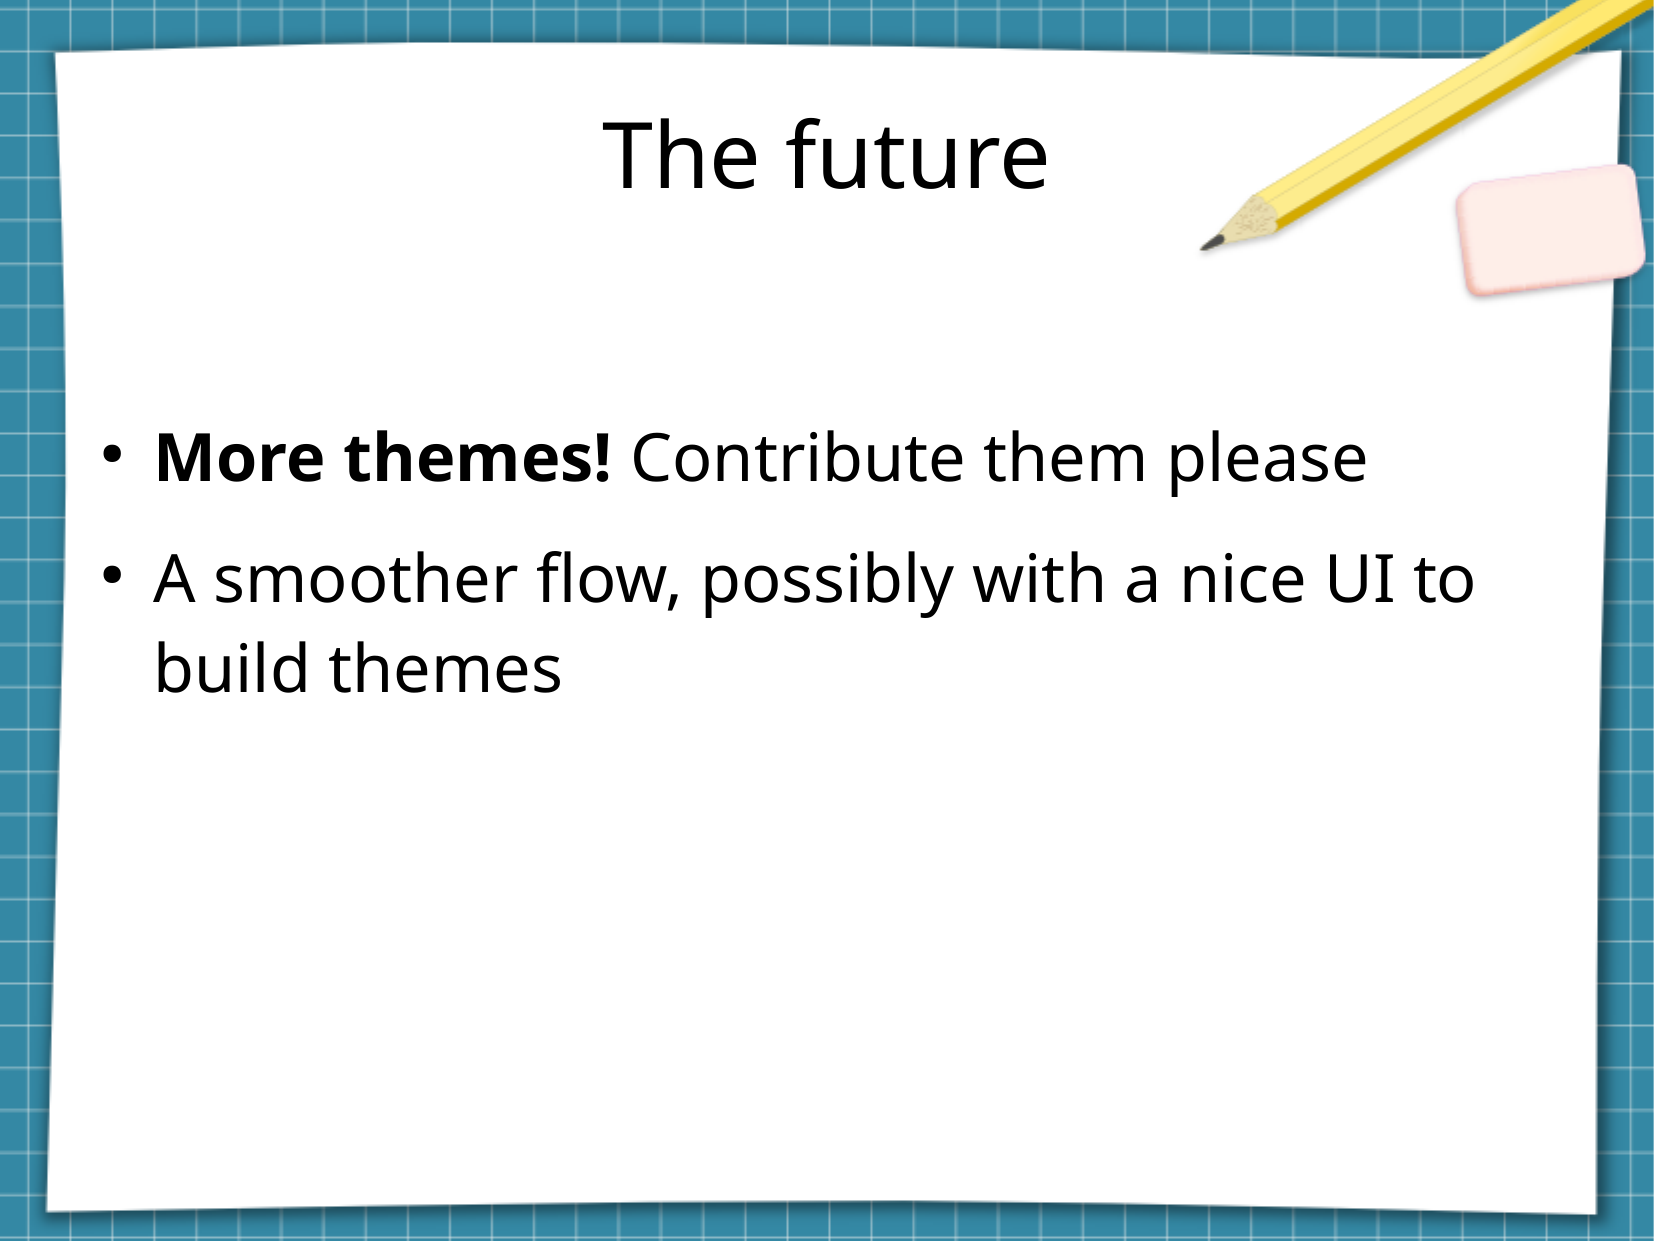

# The future
More themes! Contribute them please
A smoother flow, possibly with a nice UI to build themes